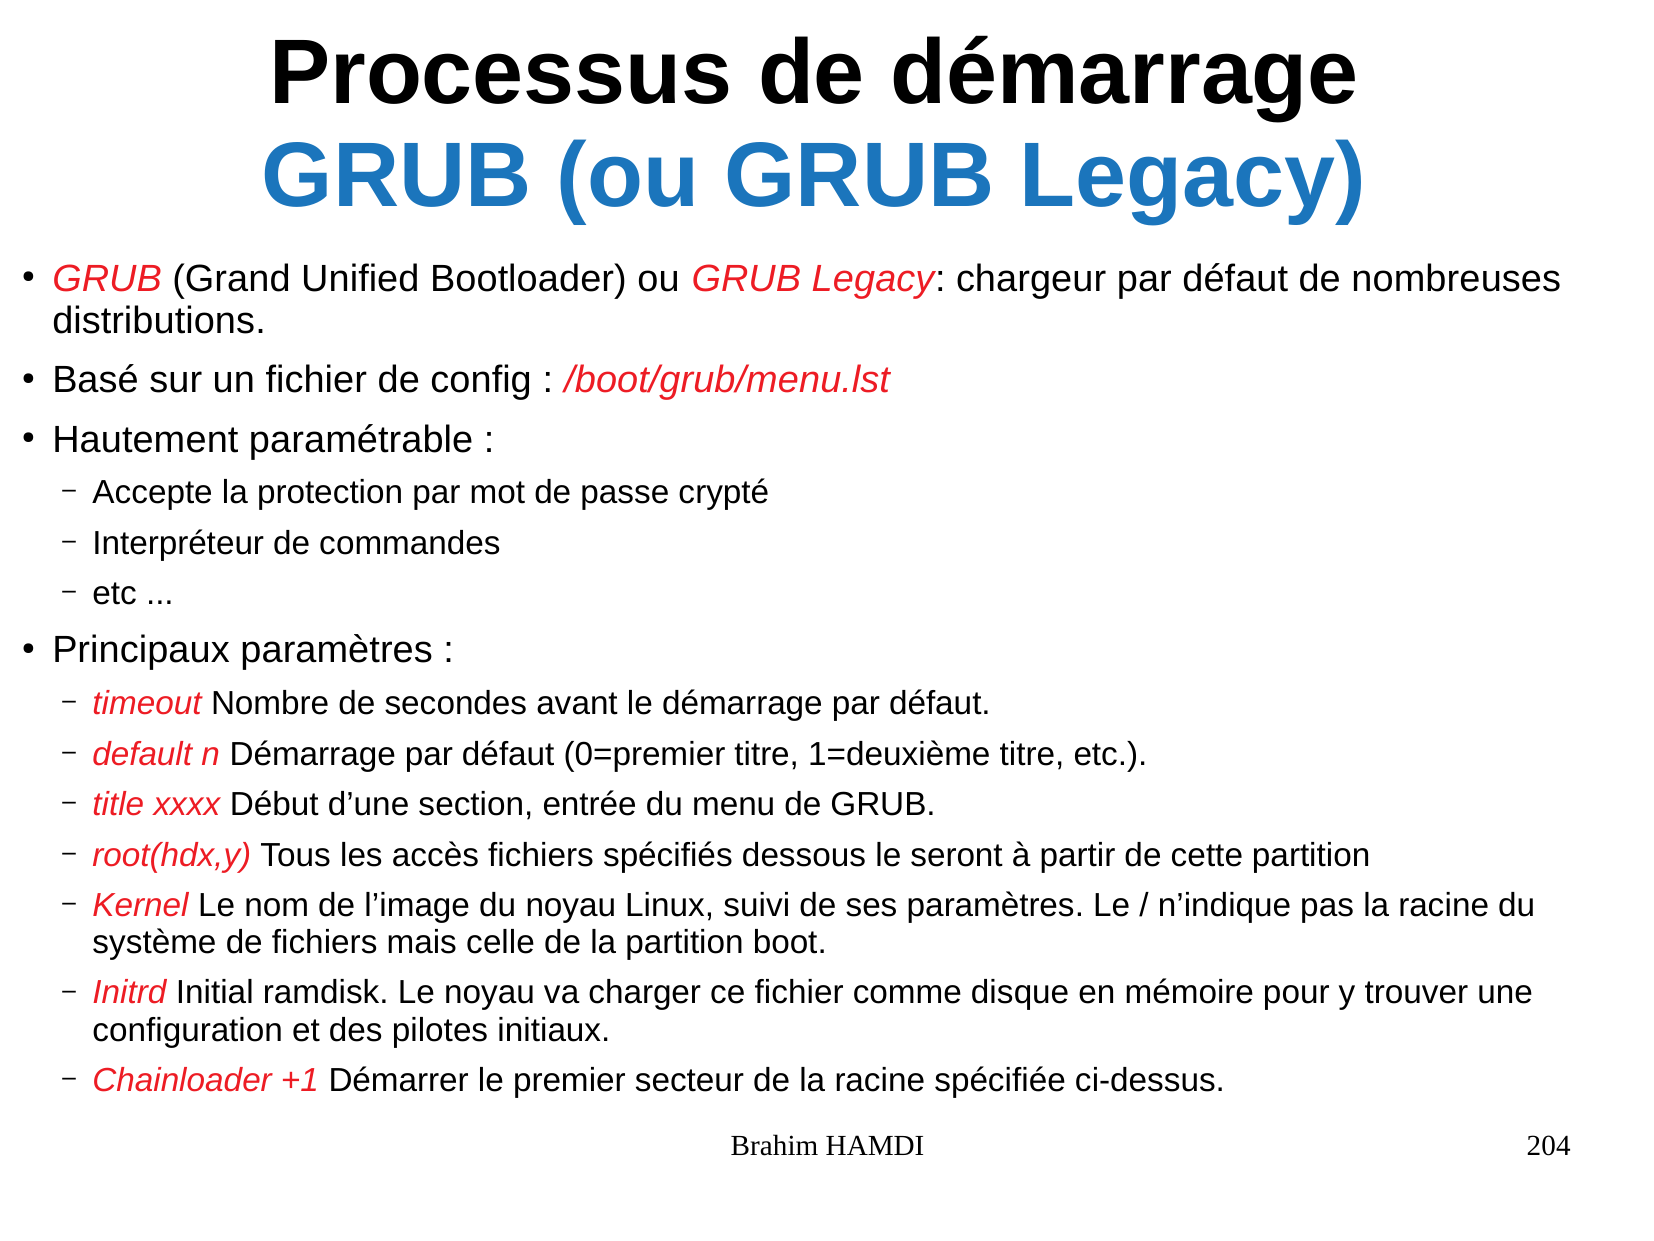

# Processus de démarrage GRUB (ou GRUB Legacy)
GRUB (Grand Unified Bootloader) ou GRUB Legacy: chargeur par défaut de nombreuses distributions.
Basé sur un fichier de config : /boot/grub/menu.lst
Hautement paramétrable :
Accepte la protection par mot de passe crypté
Interpréteur de commandes
etc ...
Principaux paramètres :
timeout Nombre de secondes avant le démarrage par défaut.
default n Démarrage par défaut (0=premier titre, 1=deuxième titre, etc.).
title xxxx Début d’une section, entrée du menu de GRUB.
root(hdx,y) Tous les accès fichiers spécifiés dessous le seront à partir de cette partition
Kernel Le nom de l’image du noyau Linux, suivi de ses paramètres. Le / n’indique pas la racine du système de fichiers mais celle de la partition boot.
Initrd Initial ramdisk. Le noyau va charger ce fichier comme disque en mémoire pour y trouver une configuration et des pilotes initiaux.
Chainloader +1 Démarrer le premier secteur de la racine spécifiée ci-dessus.
Brahim HAMDI
204